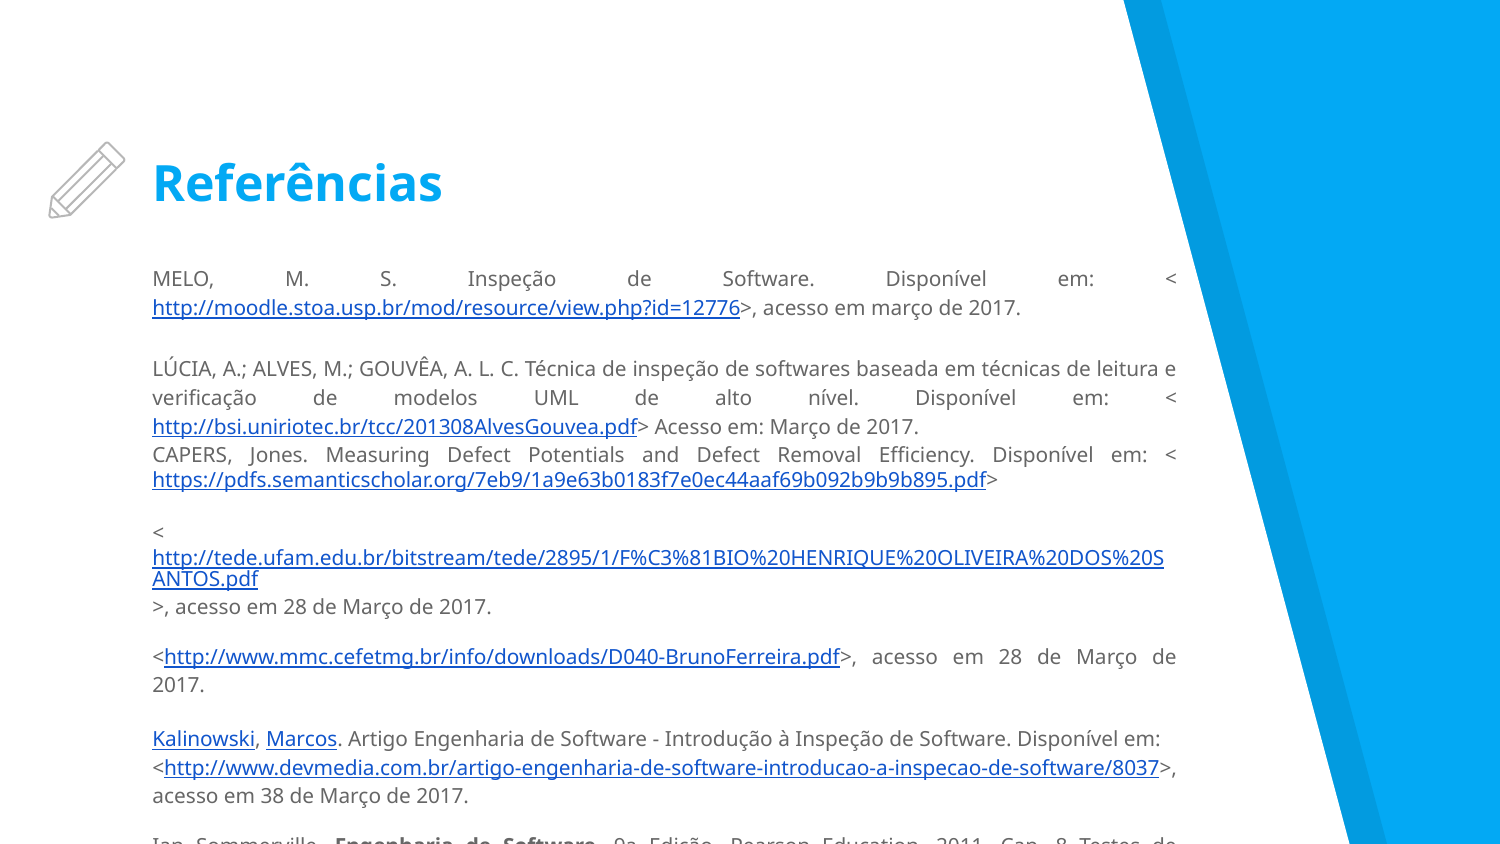

Referências
MELO, M. S. Inspeção de Software. Disponível em: <http://moodle.stoa.usp.br/mod/resource/view.php?id=12776>, acesso em março de 2017.
LÚCIA, A.; ALVES, M.; GOUVÊA, A. L. C. Técnica de inspeção de softwares baseada em técnicas de leitura e verificação de modelos UML de alto nível. Disponível em: <http://bsi.uniriotec.br/tcc/201308AlvesGouvea.pdf> Acesso em: Março de 2017.
CAPERS, Jones. Measuring Defect Potentials and Defect Removal Efficiency. Disponível em: <https://pdfs.semanticscholar.org/7eb9/1a9e63b0183f7e0ec44aaf69b092b9b9b895.pdf>
<http://tede.ufam.edu.br/bitstream/tede/2895/1/F%C3%81BIO%20HENRIQUE%20OLIVEIRA%20DOS%20SANTOS.pdf>, acesso em 28 de Março de 2017.
<http://www.mmc.cefetmg.br/info/downloads/D040-BrunoFerreira.pdf>, acesso em 28 de Março de 2017.
Kalinowski, Marcos. Artigo Engenharia de Software - Introdução à Inspeção de Software. Disponível em:
<http://www.devmedia.com.br/artigo-engenharia-de-software-introducao-a-inspecao-de-software/8037>, acesso em 38 de Março de 2017.
Ian Sommerville. Engenharia de Software, 9a Edição. Pearson Education, 2011. Cap. 8 Testes de Software (início do capítulo).